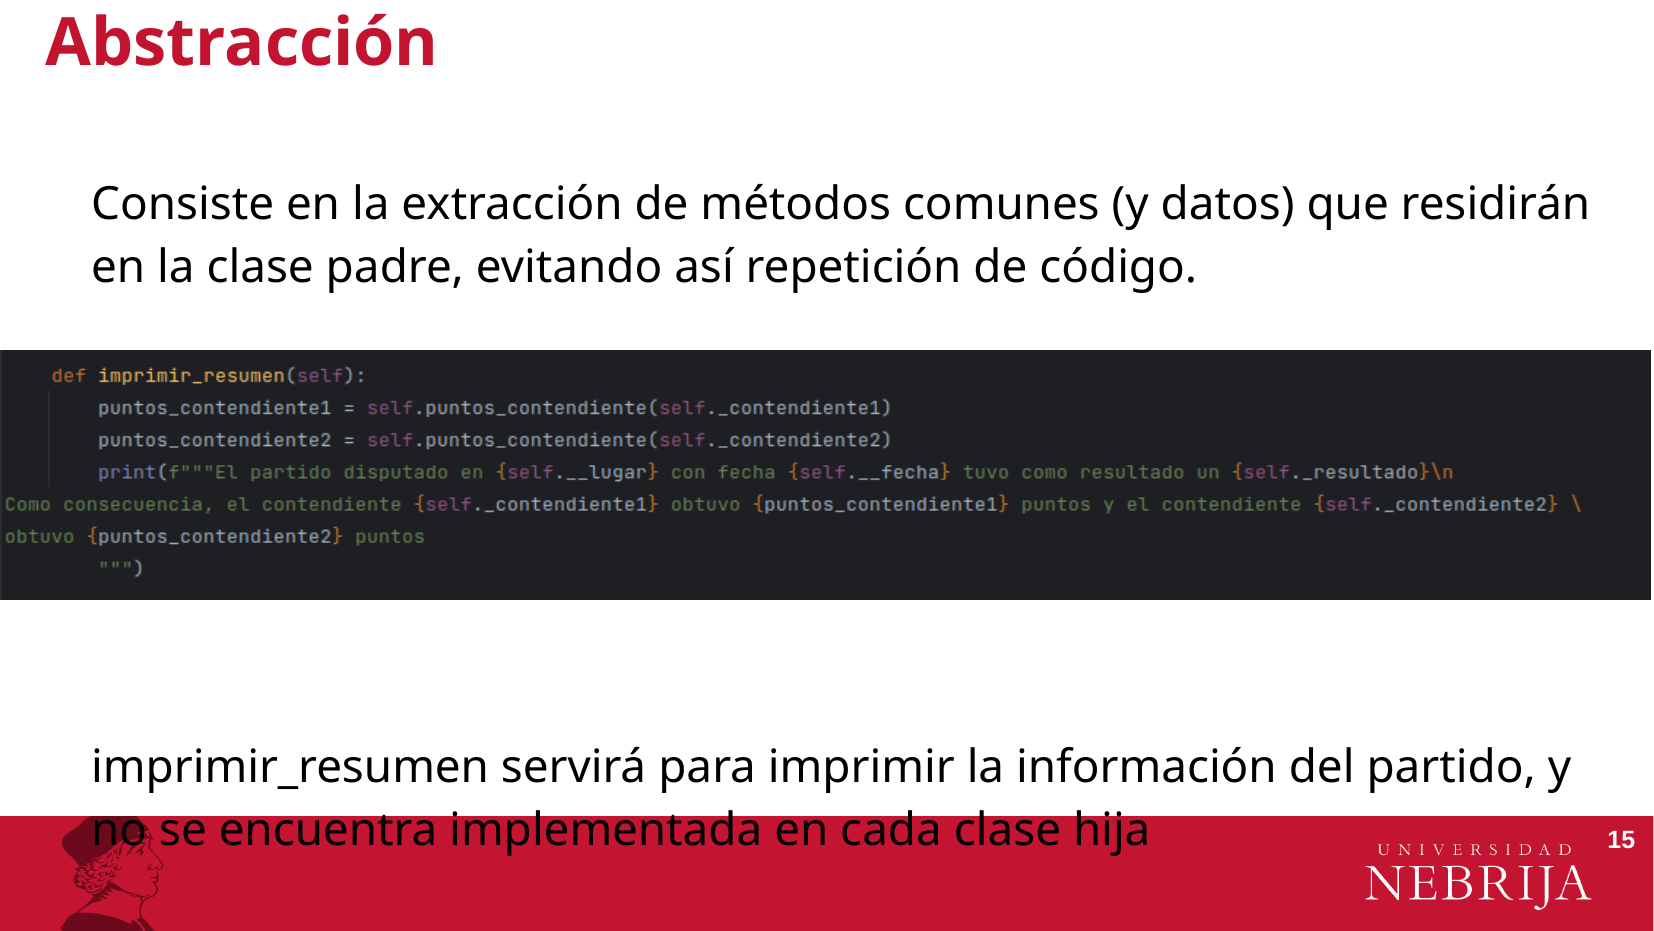

Abstracción
Consiste en la extracción de métodos comunes (y datos) que residirán en la clase padre, evitando así repetición de código.
imprimir_resumen servirá para imprimir la información del partido, y no se encuentra implementada en cada clase hija